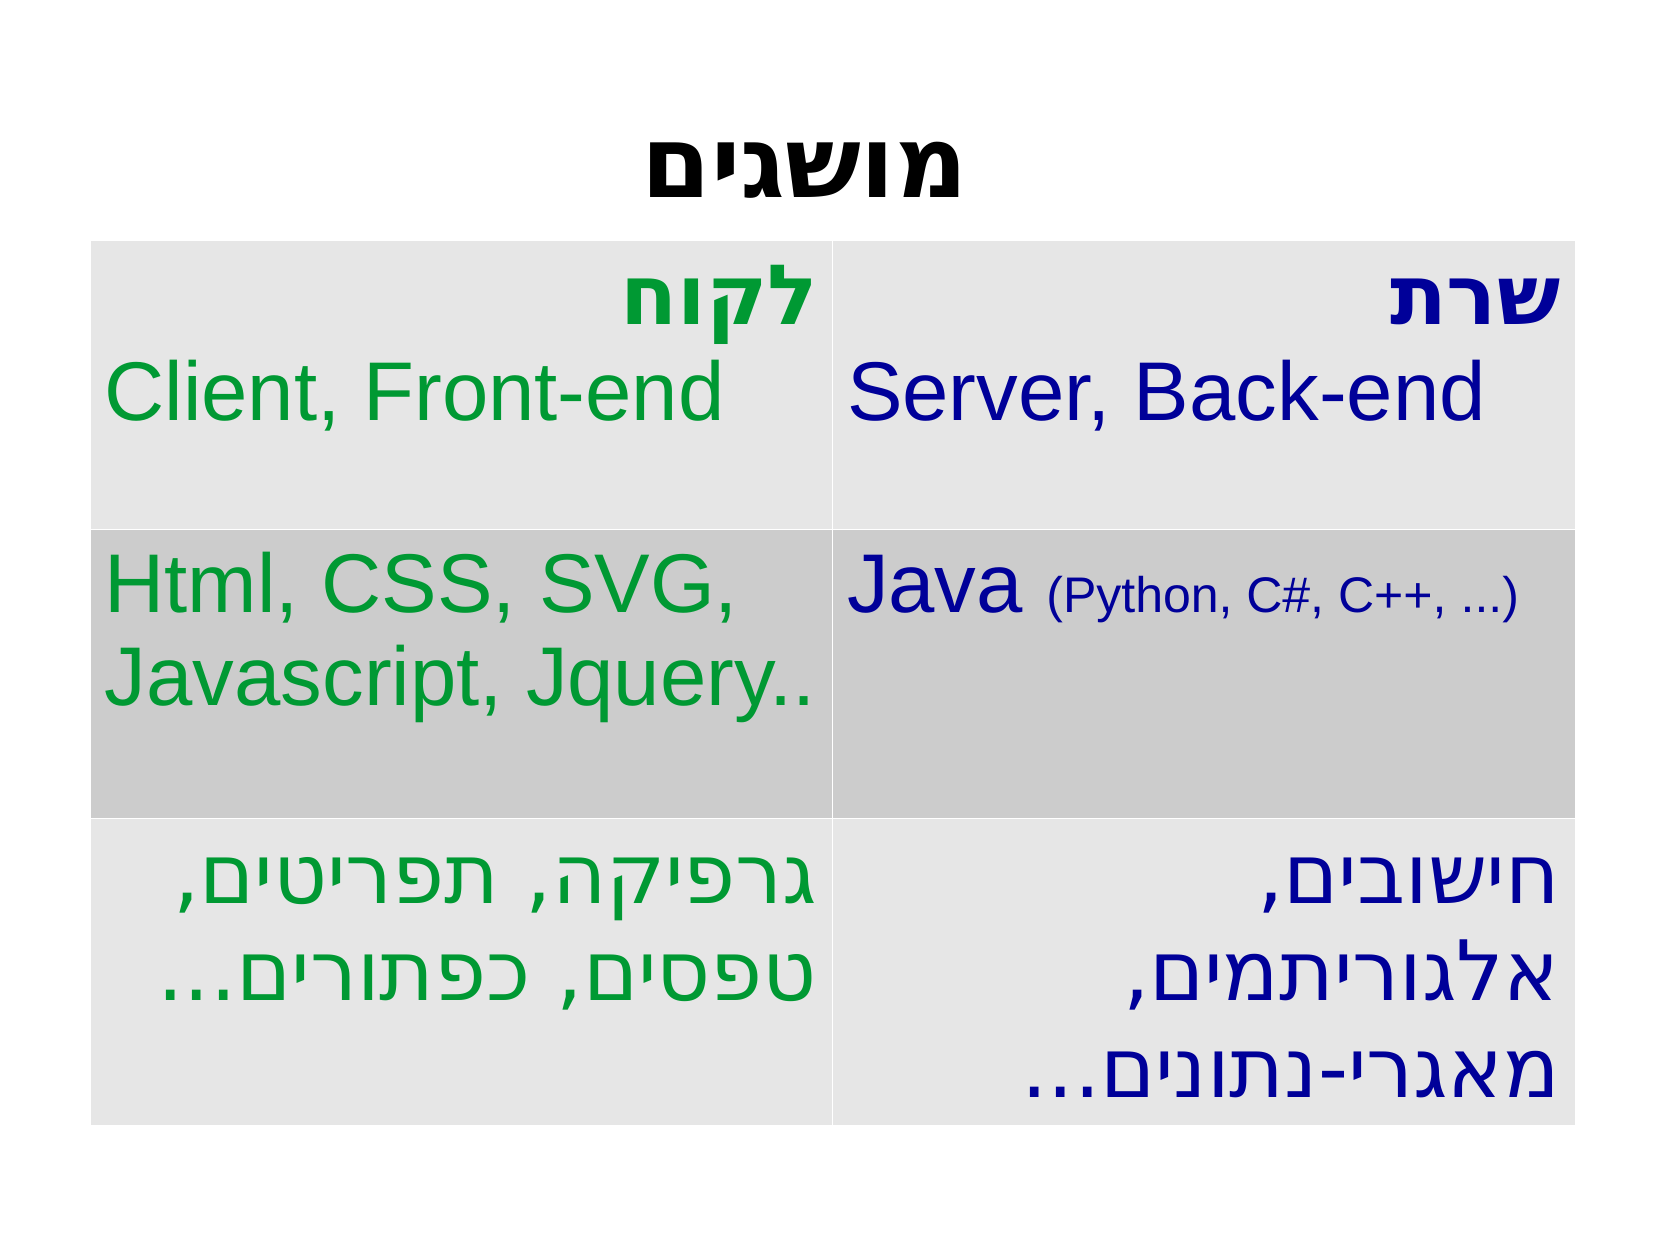

# מושגים
| לקוח Client, Front-end | שרת Server, Back-end |
| --- | --- |
| Html, CSS, SVG, Javascript, Jquery.. | Java (Python, C#, C++, ...) |
| גרפיקה, תפריטים, טפסים, כפתורים... | חישובים, אלגוריתמים, מאגרי-נתונים... |